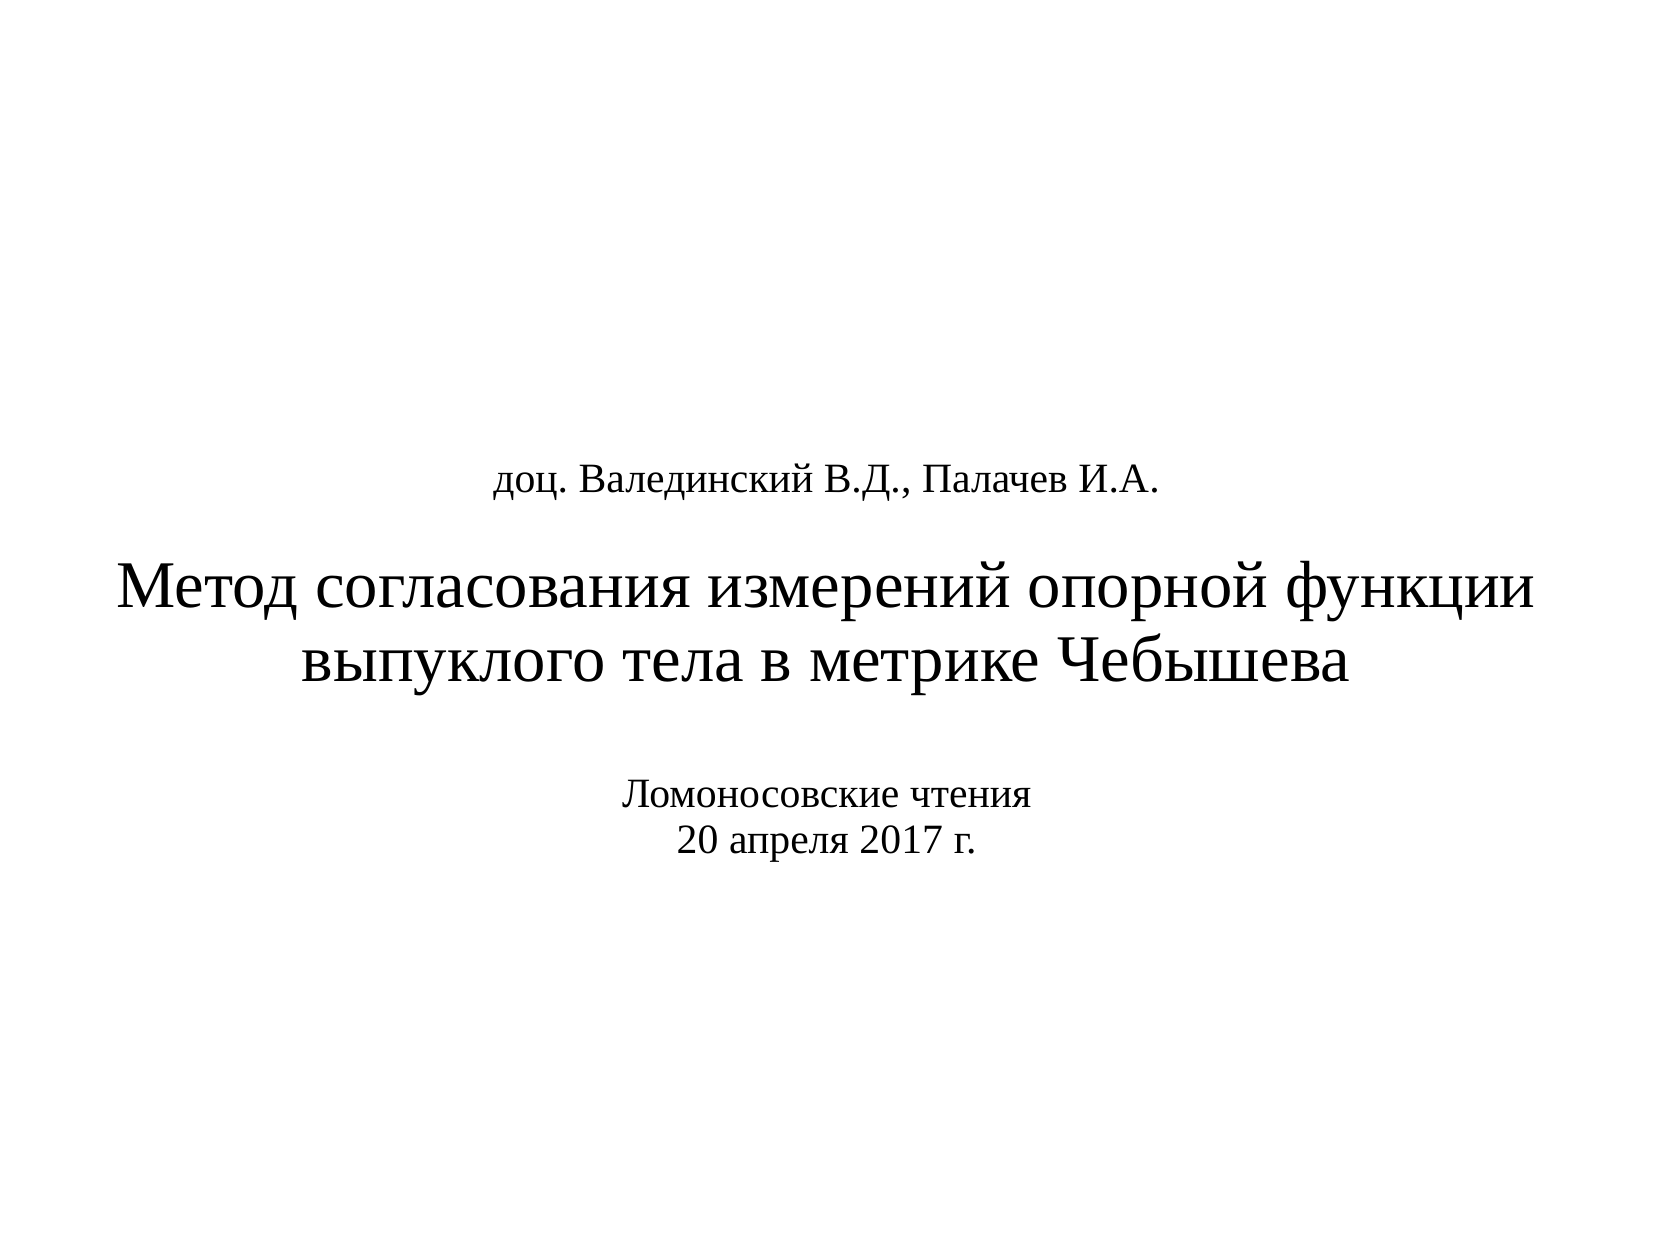

# доц. Валединский В.Д., Палачев И.А.
Метод согласования измерений опорной функции выпуклого тела в метрике Чебышева
Ломоносовские чтения
20 апреля 2017 г.